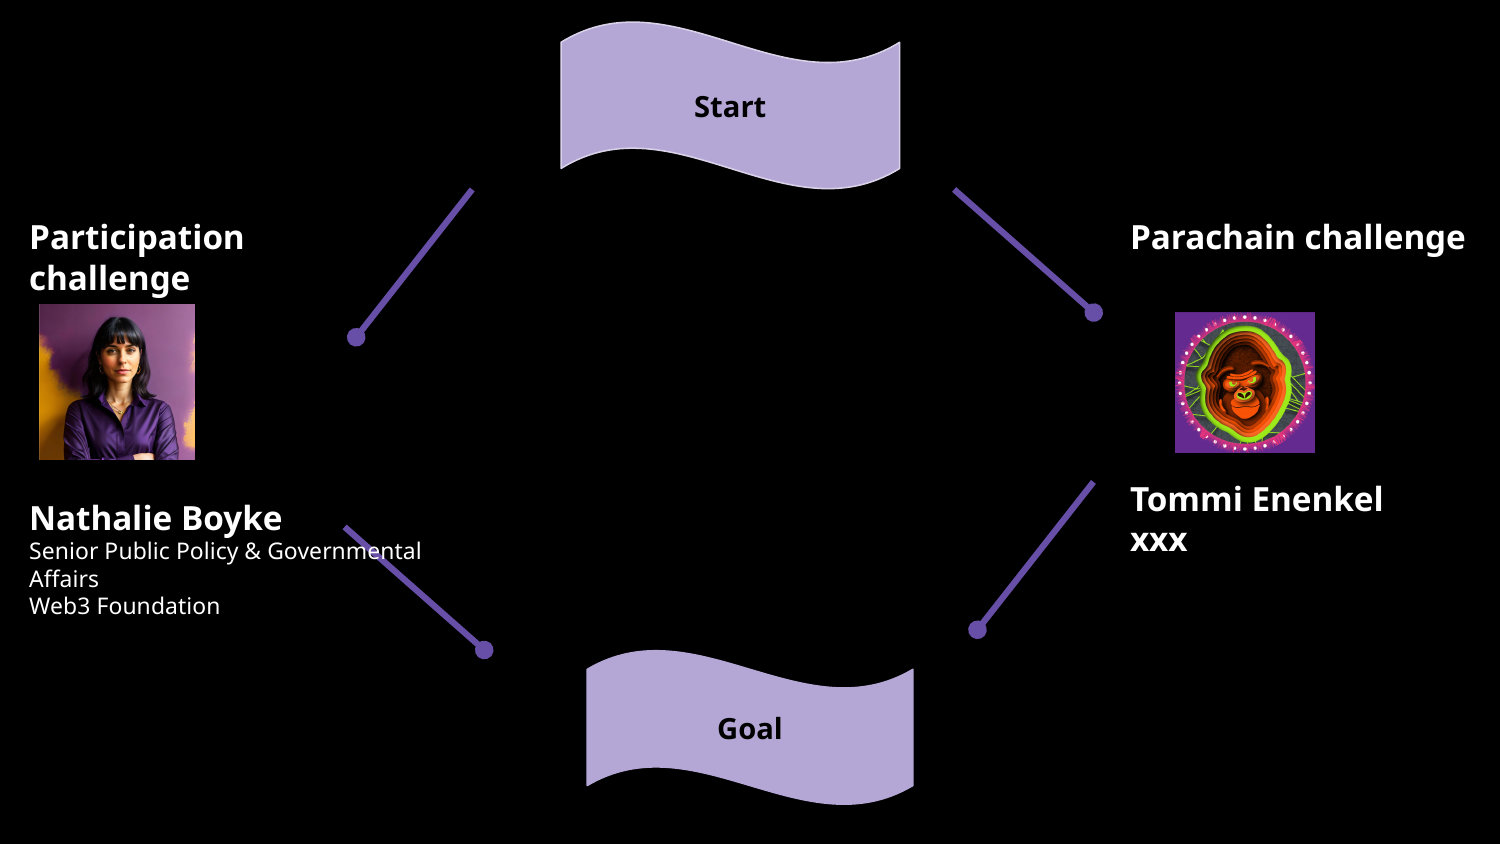

Start
Participation challenge
Parachain challenge
Tommi Enenkel
xxx
Nathalie Boyke
Senior Public Policy & Governmental Affairs
Web3 Foundation
Goal